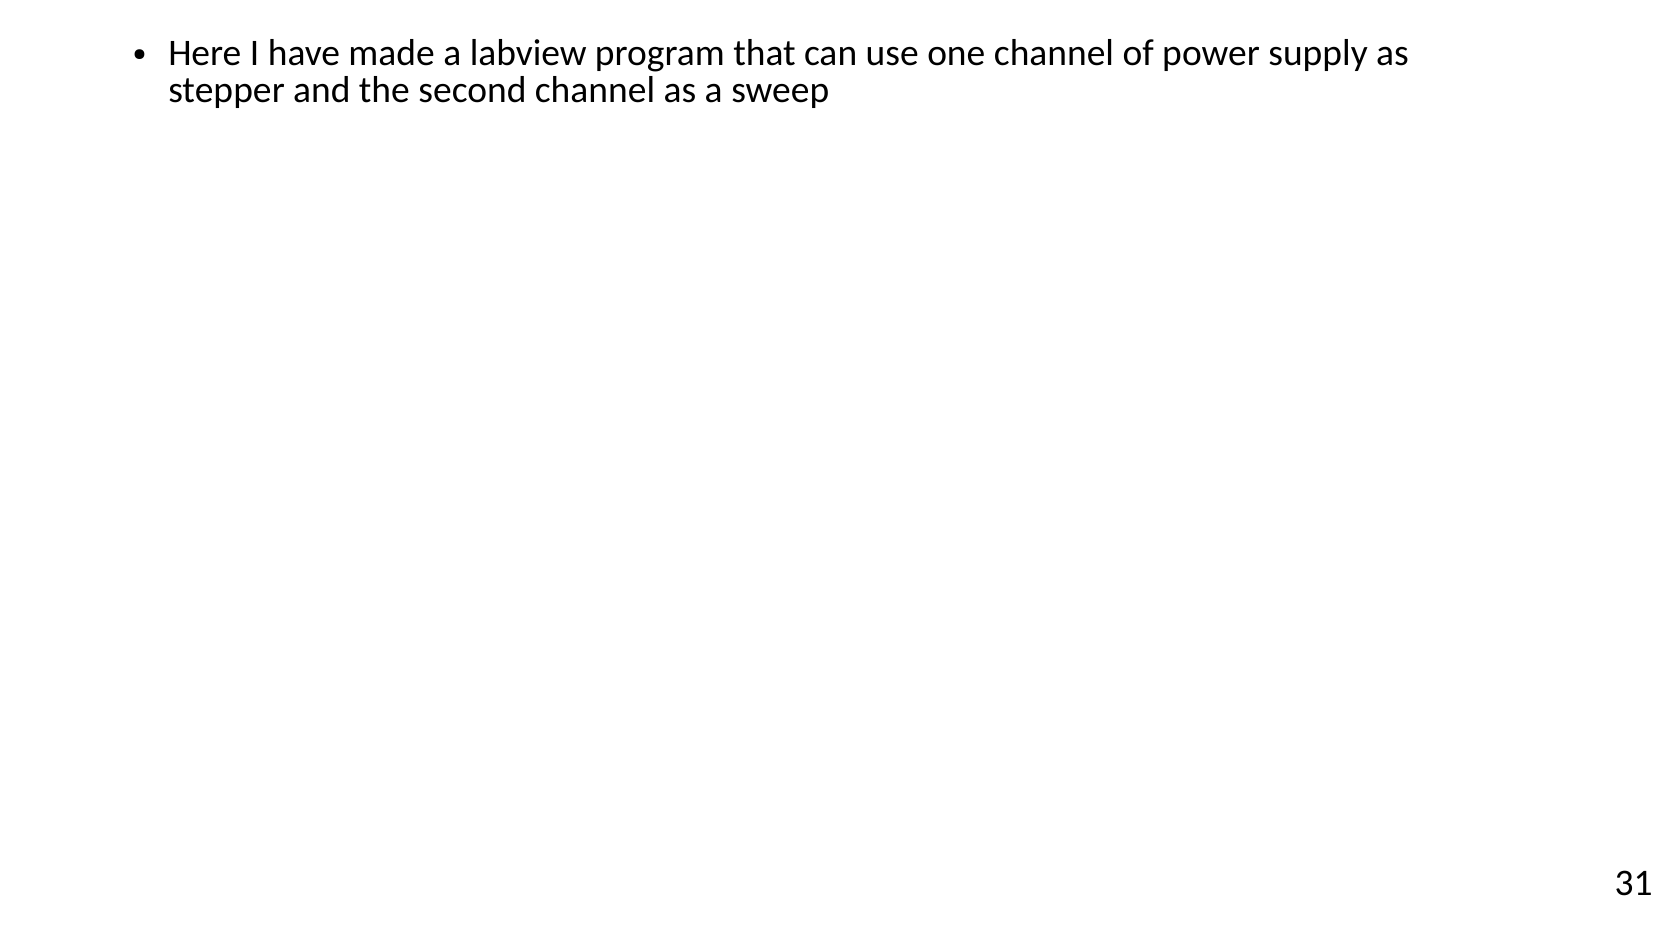

Here I have made a labview program that can use one channel of power supply as stepper and the second channel as a sweep